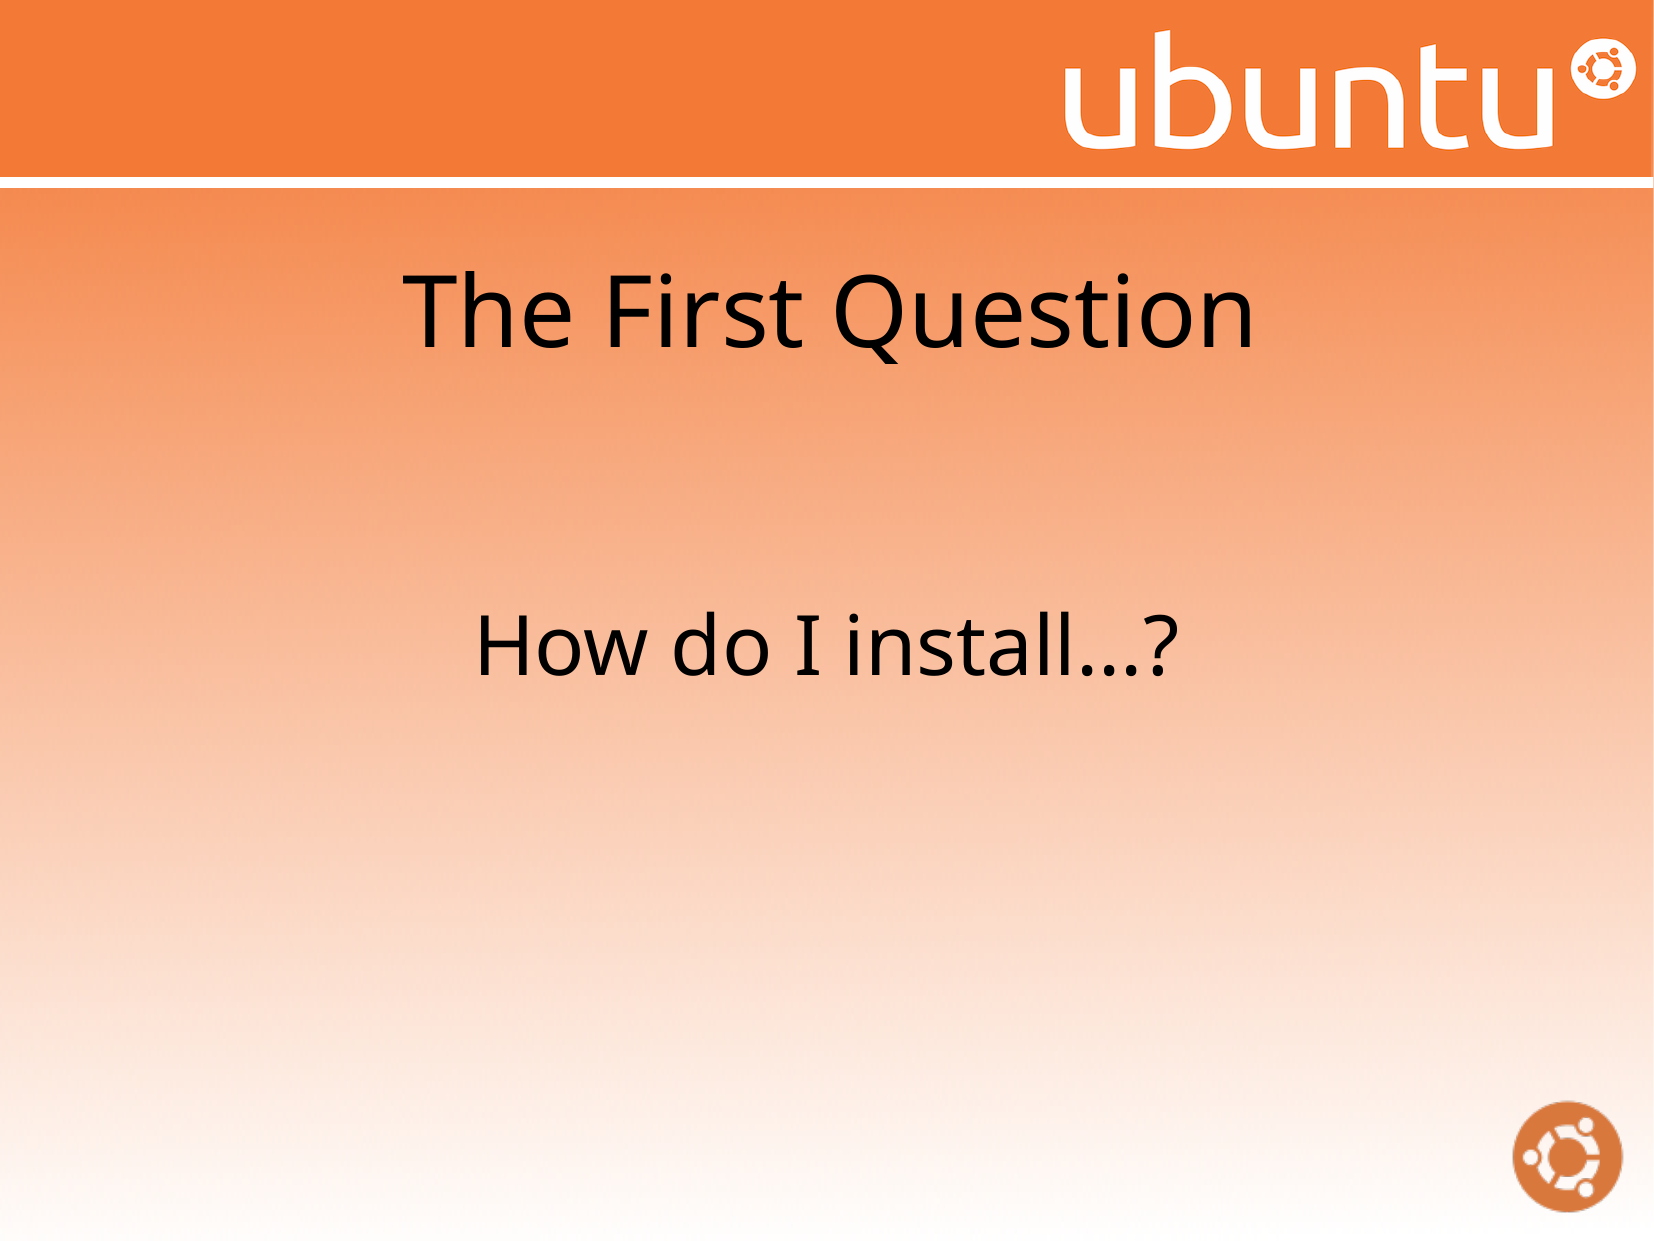

# The First Question
How do I install...?